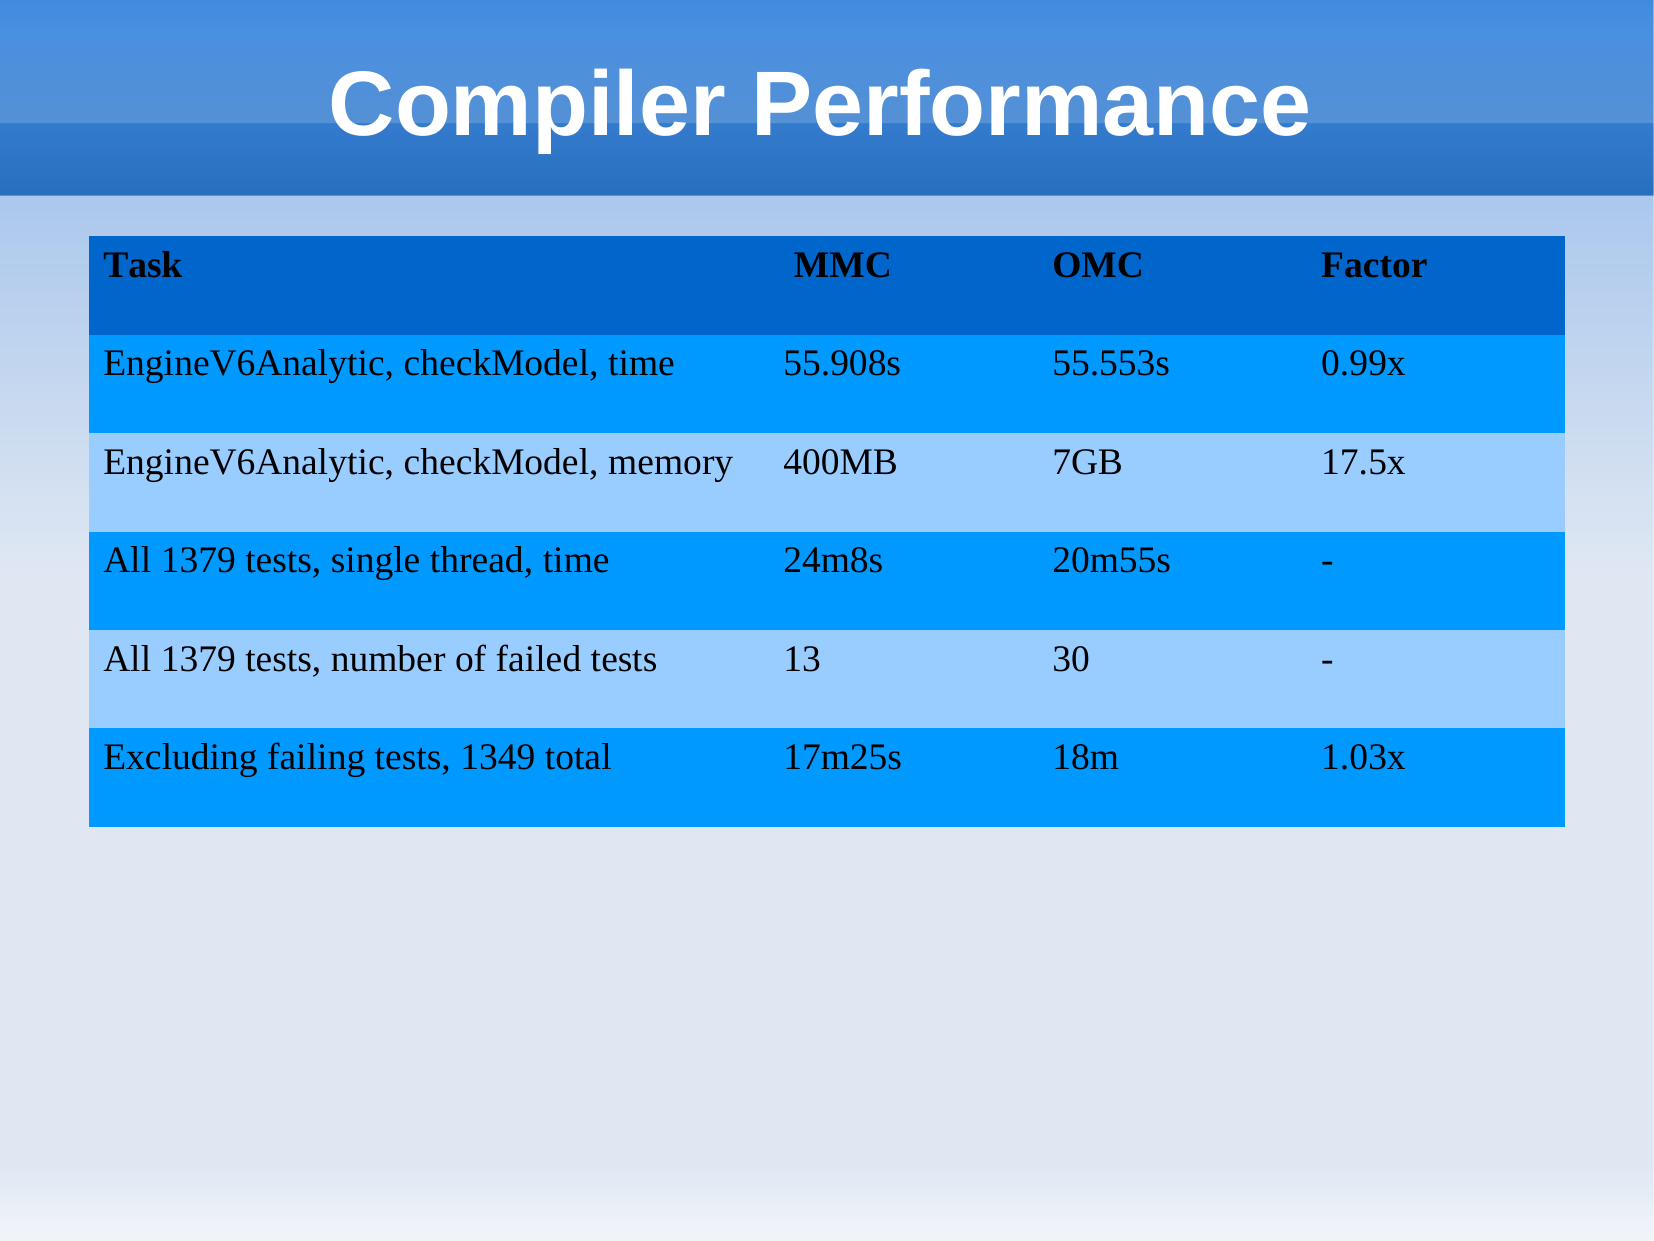

# Compiler Performance
| Task | MMC | OMC | Factor |
| --- | --- | --- | --- |
| EngineV6Analytic, checkModel, time | 55.908s | 55.553s | 0.99x |
| EngineV6Analytic, checkModel, memory | 400MB | 7GB | 17.5x |
| All 1379 tests, single thread, time | 24m8s | 20m55s | - |
| All 1379 tests, number of failed tests | 13 | 30 | - |
| Excluding failing tests, 1349 total | 17m25s | 18m | 1.03x |